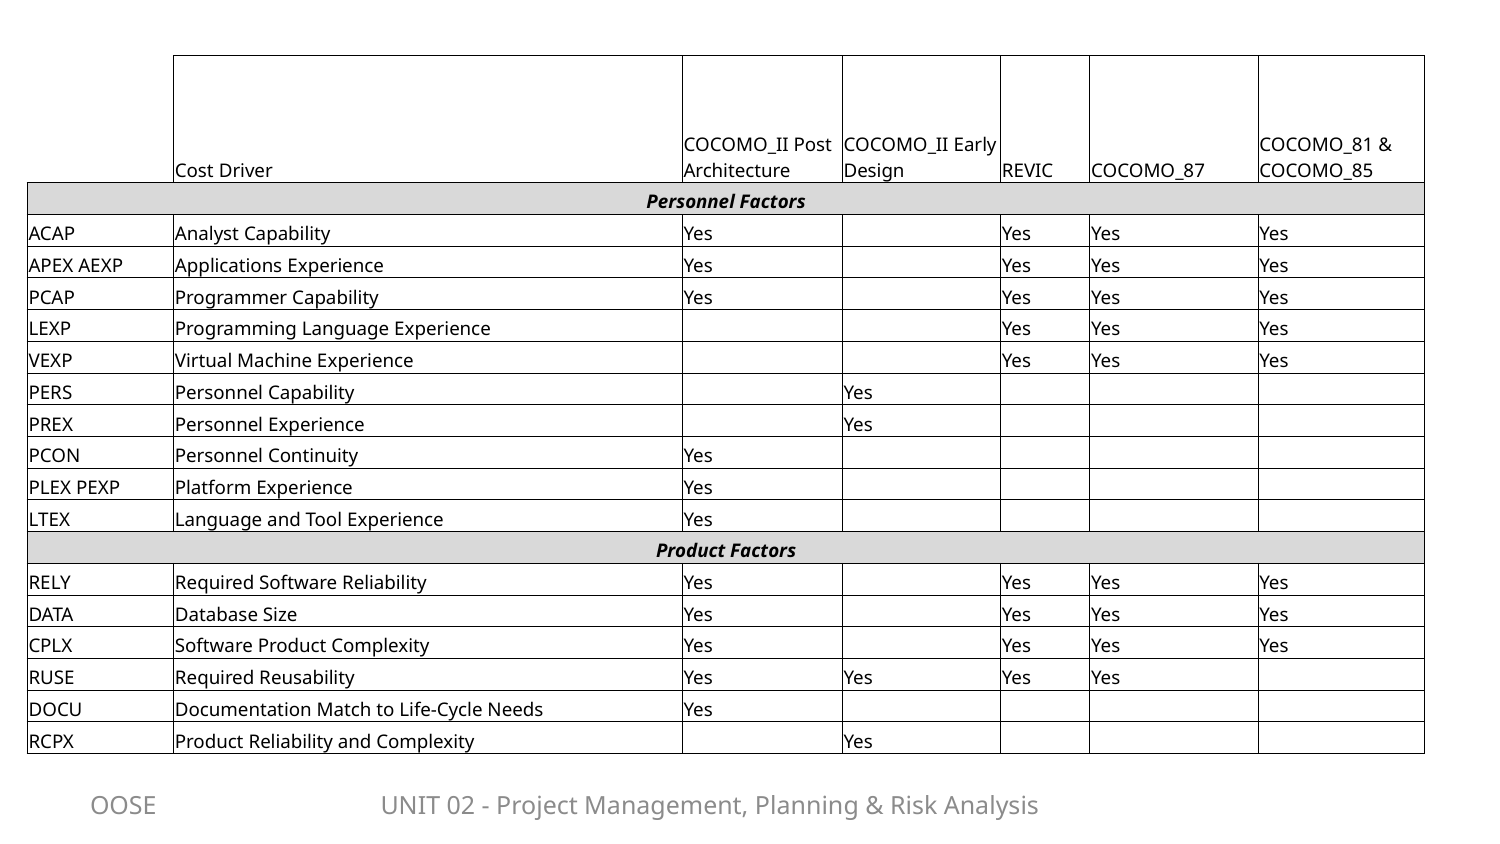

| | Cost Driver | COCOMO\_II Post Architecture | COCOMO\_II Early Design | REVIC | COCOMO\_87 | COCOMO\_81 & COCOMO\_85 |
| --- | --- | --- | --- | --- | --- | --- |
| Personnel Factors | | | | | | |
| ACAP | Analyst Capability | Yes | | Yes | Yes | Yes |
| APEX AEXP | Applications Experience | Yes | | Yes | Yes | Yes |
| PCAP | Programmer Capability | Yes | | Yes | Yes | Yes |
| LEXP | Programming Language Experience | | | Yes | Yes | Yes |
| VEXP | Virtual Machine Experience | | | Yes | Yes | Yes |
| PERS | Personnel Capability | | Yes | | | |
| PREX | Personnel Experience | | Yes | | | |
| PCON | Personnel Continuity | Yes | | | | |
| PLEX PEXP | Platform Experience | Yes | | | | |
| LTEX | Language and Tool Experience | Yes | | | | |
| Product Factors | | | | | | |
| RELY | Required Software Reliability | Yes | | Yes | Yes | Yes |
| DATA | Database Size | Yes | | Yes | Yes | Yes |
| CPLX | Software Product Complexity | Yes | | Yes | Yes | Yes |
| RUSE | Required Reusability | Yes | Yes | Yes | Yes | |
| DOCU | Documentation Match to Life-Cycle Needs | Yes | | | | |
| RCPX | Product Reliability and Complexity | | Yes | | | |
OOSE
UNIT 02 - Project Management, Planning & Risk Analysis